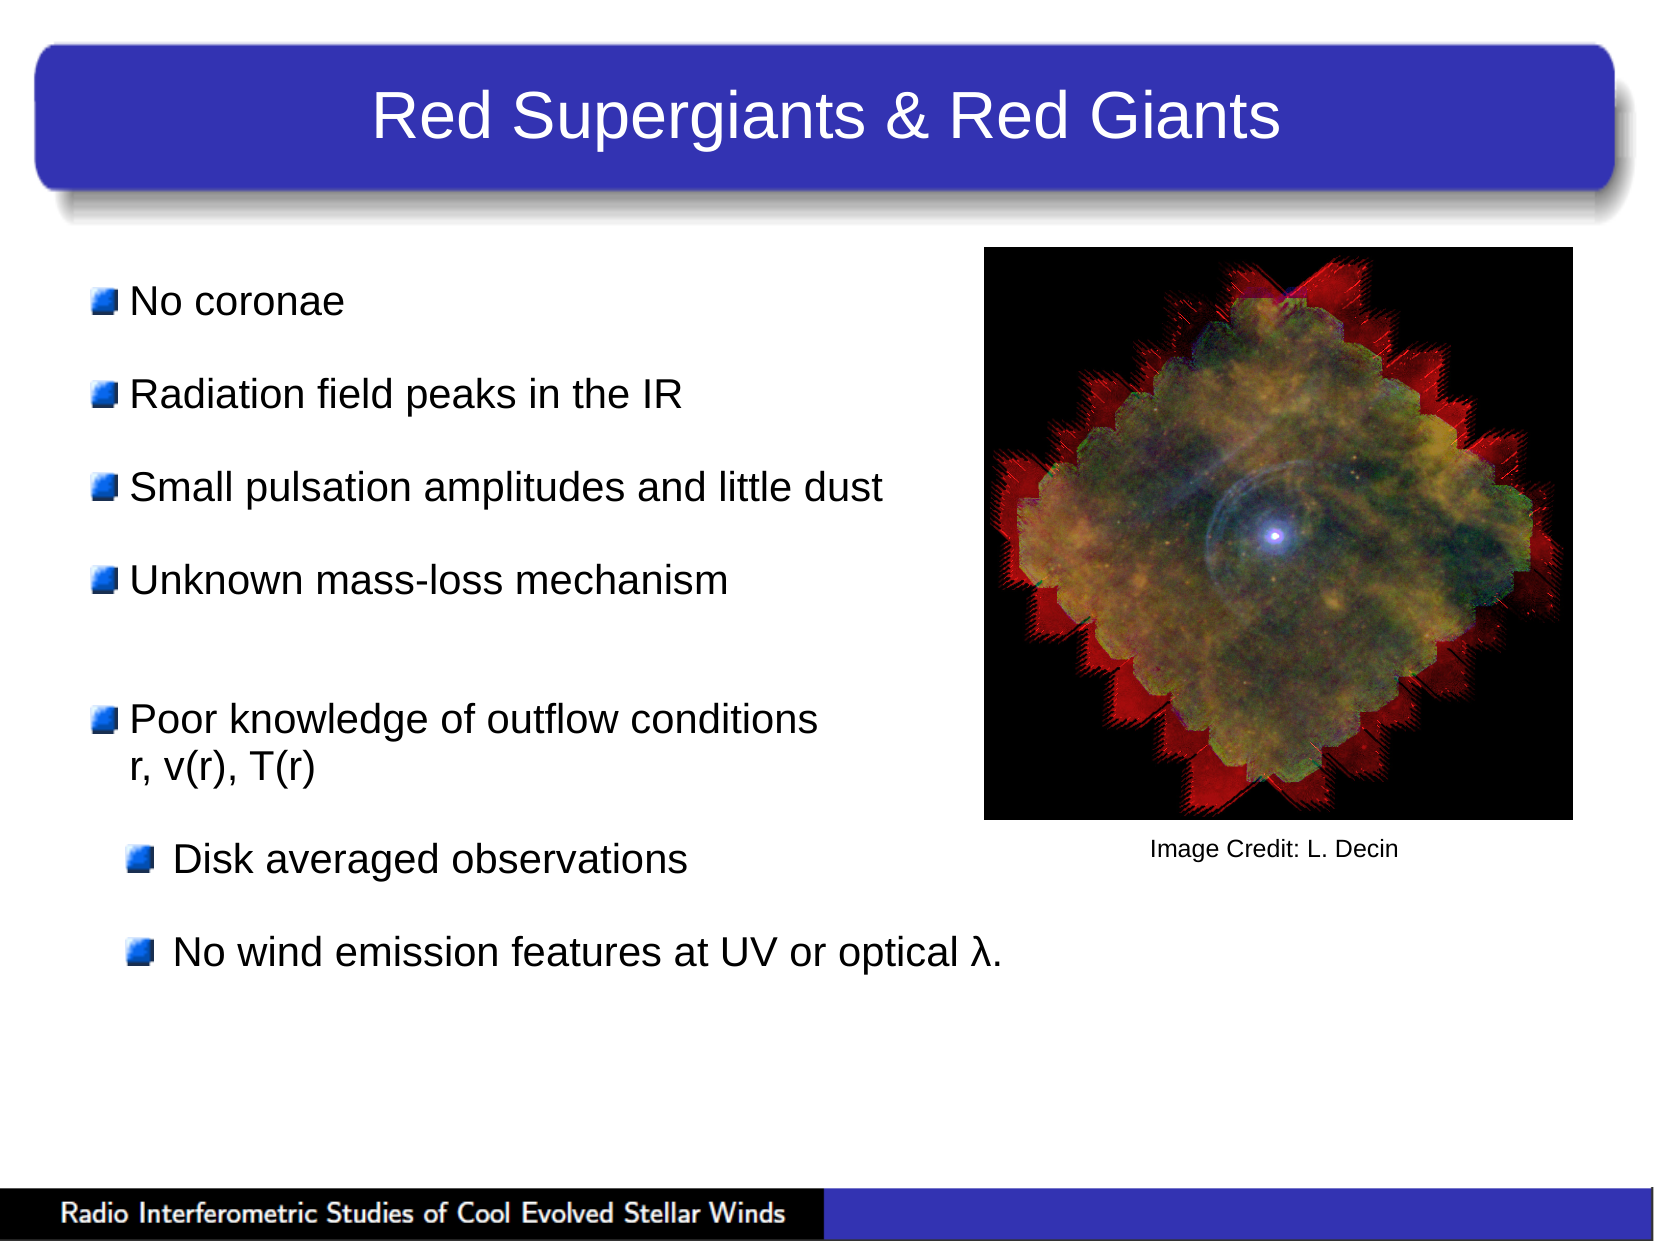

Red Supergiants & Red Giants
 No coronae
 Radiation field peaks in the IR
 Small pulsation amplitudes and little dust
 Unknown mass-loss mechanism
 Poor knowledge of outflow conditions
 r, v(r), T(r)
 Disk averaged observations
 No wind emission features at UV or optical λ.
Image Credit: L. Decin